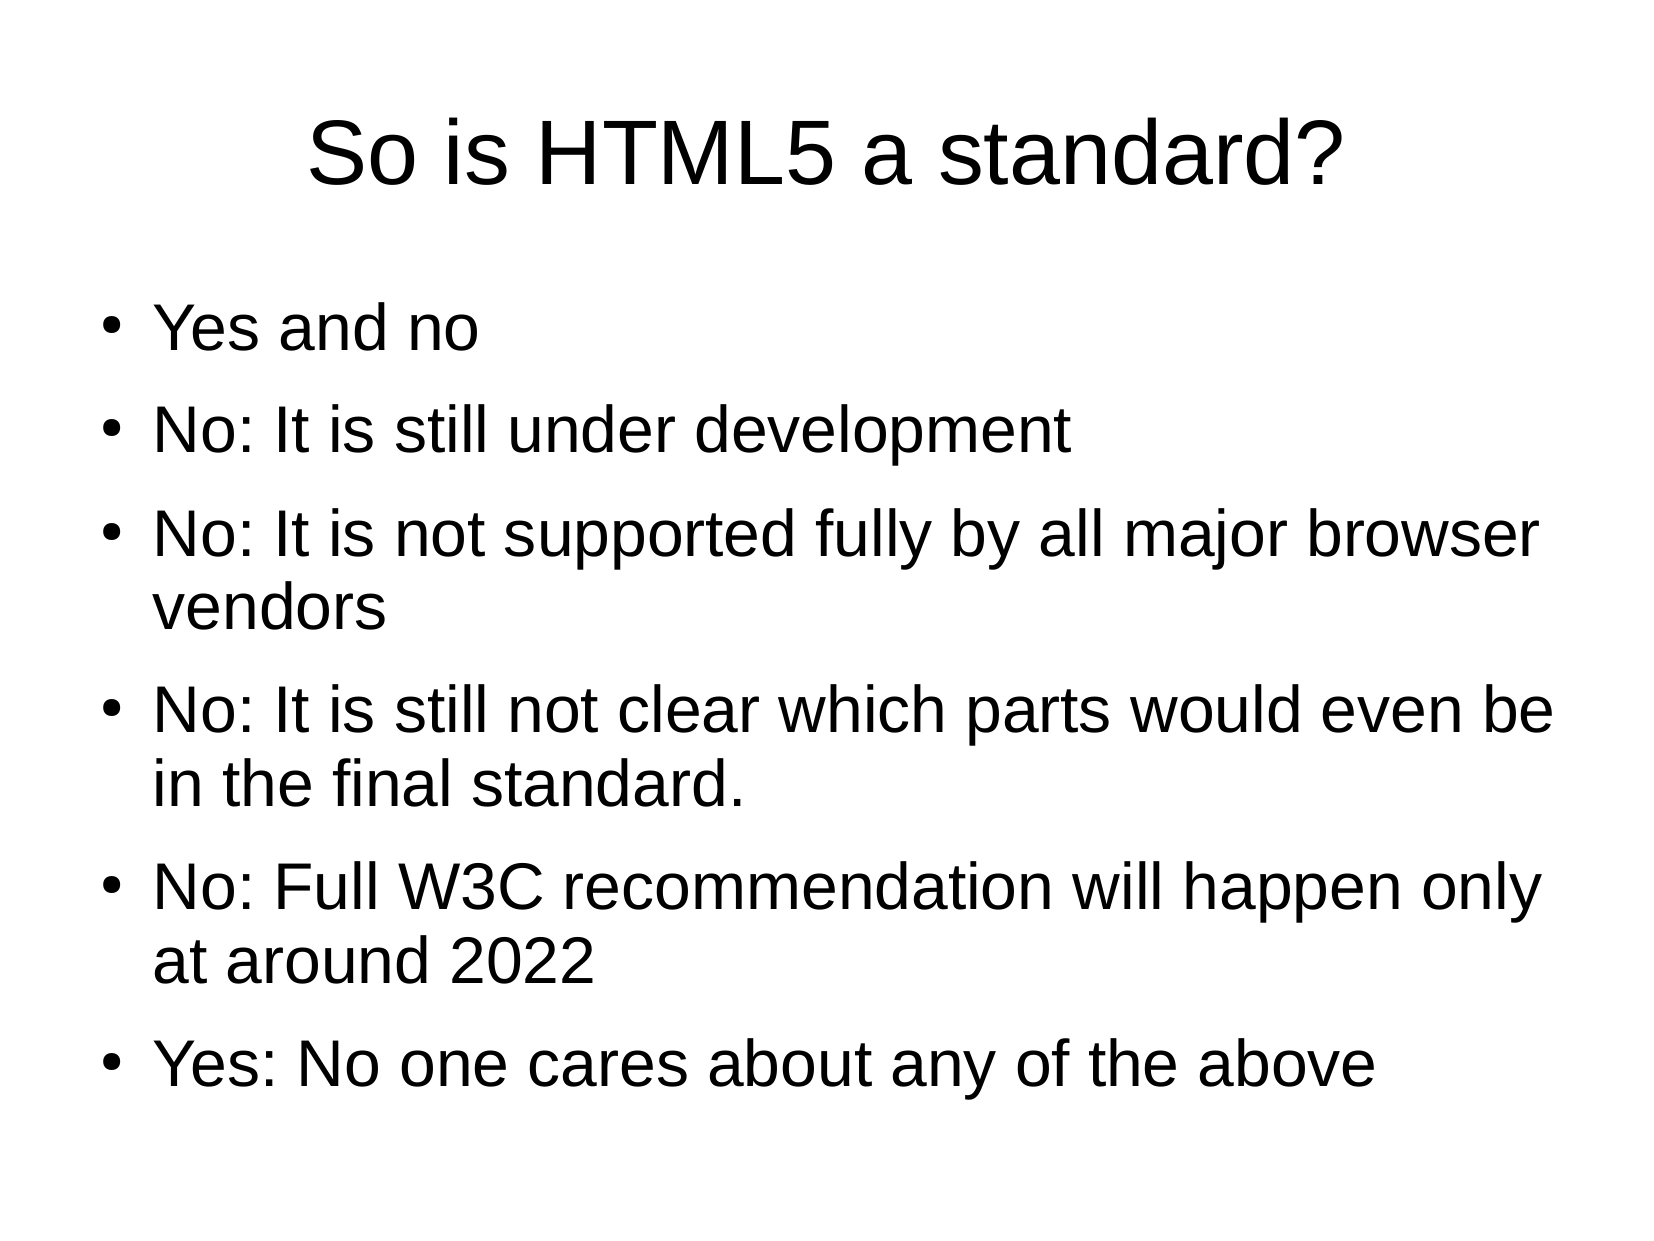

# So is HTML5 a standard?
Yes and no
No: It is still under development
No: It is not supported fully by all major browser vendors
No: It is still not clear which parts would even be in the final standard.
No: Full W3C recommendation will happen only at around 2022
Yes: No one cares about any of the above